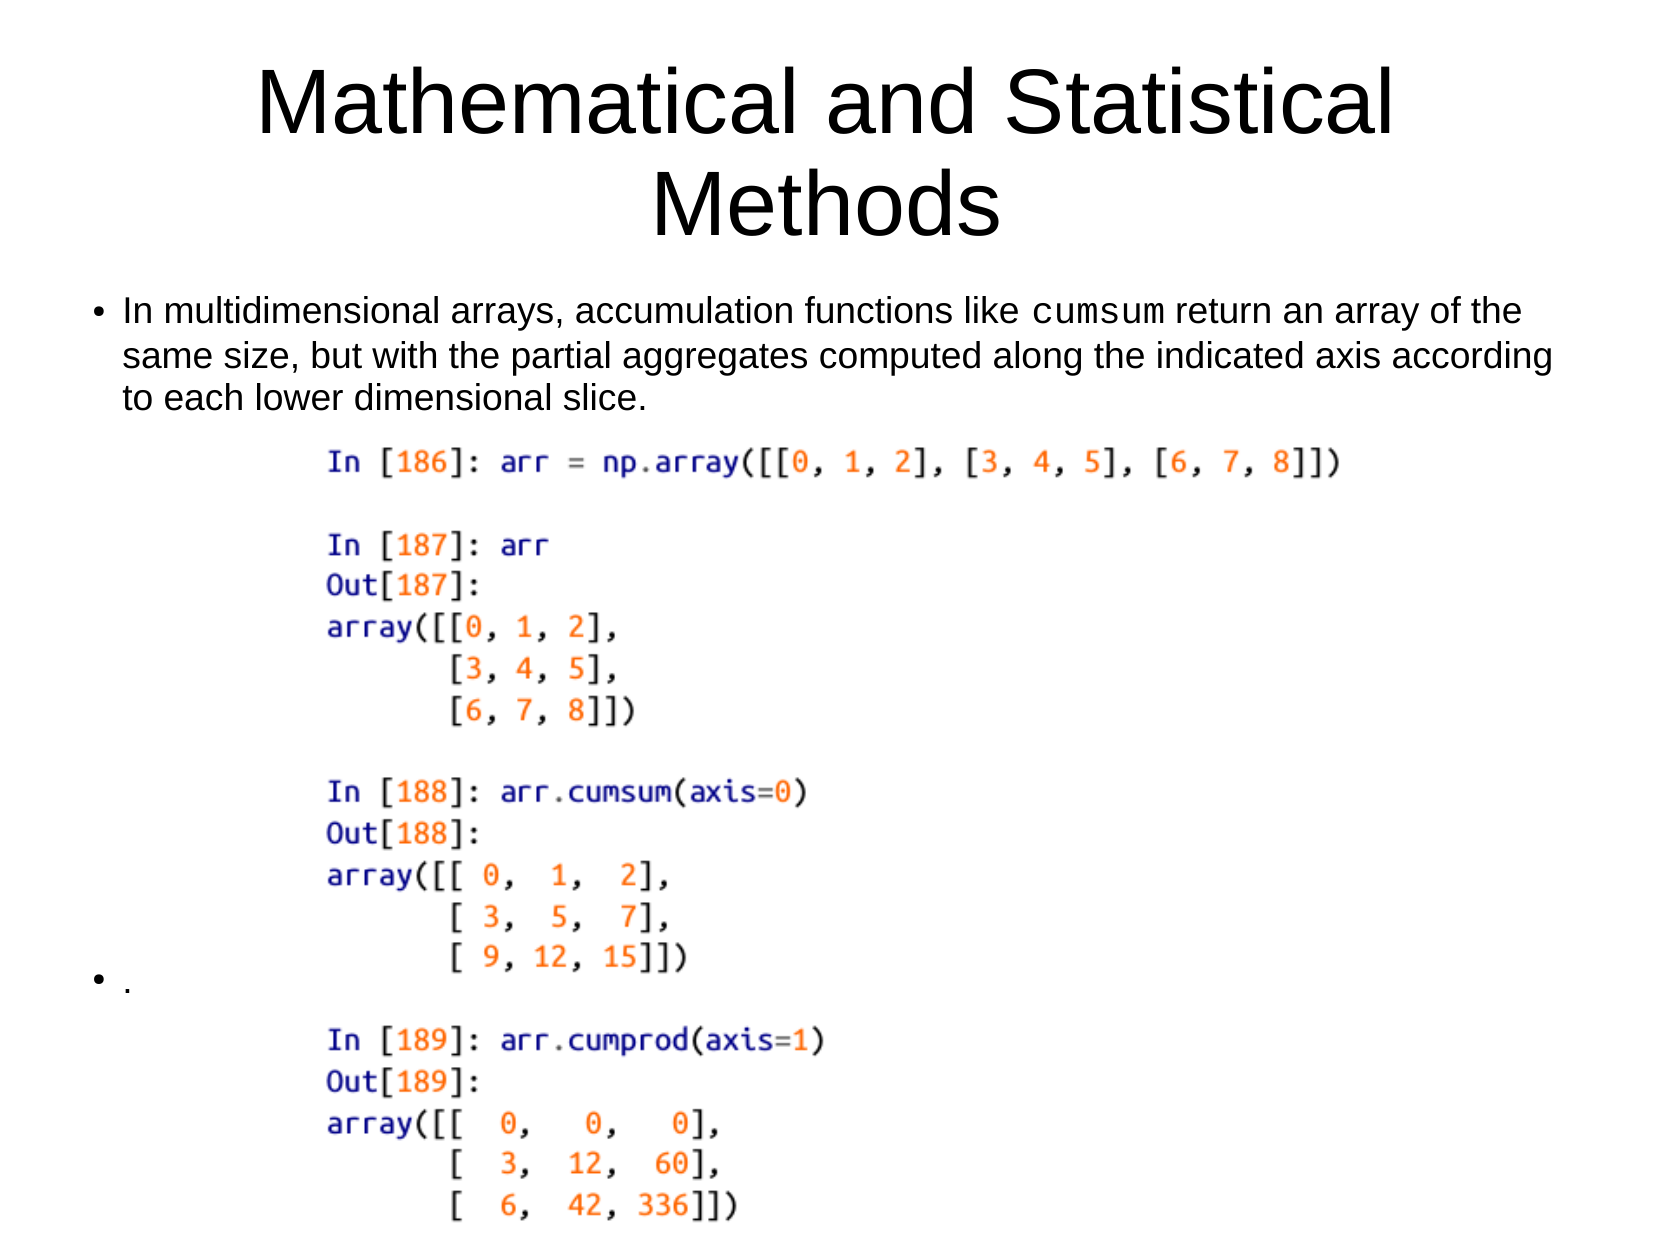

# Mathematical and Statistical Methods
In multidimensional arrays, accumulation functions like cumsum return an array of the same size, but with the partial aggregates computed along the indicated axis according to each lower dimensional slice.
.